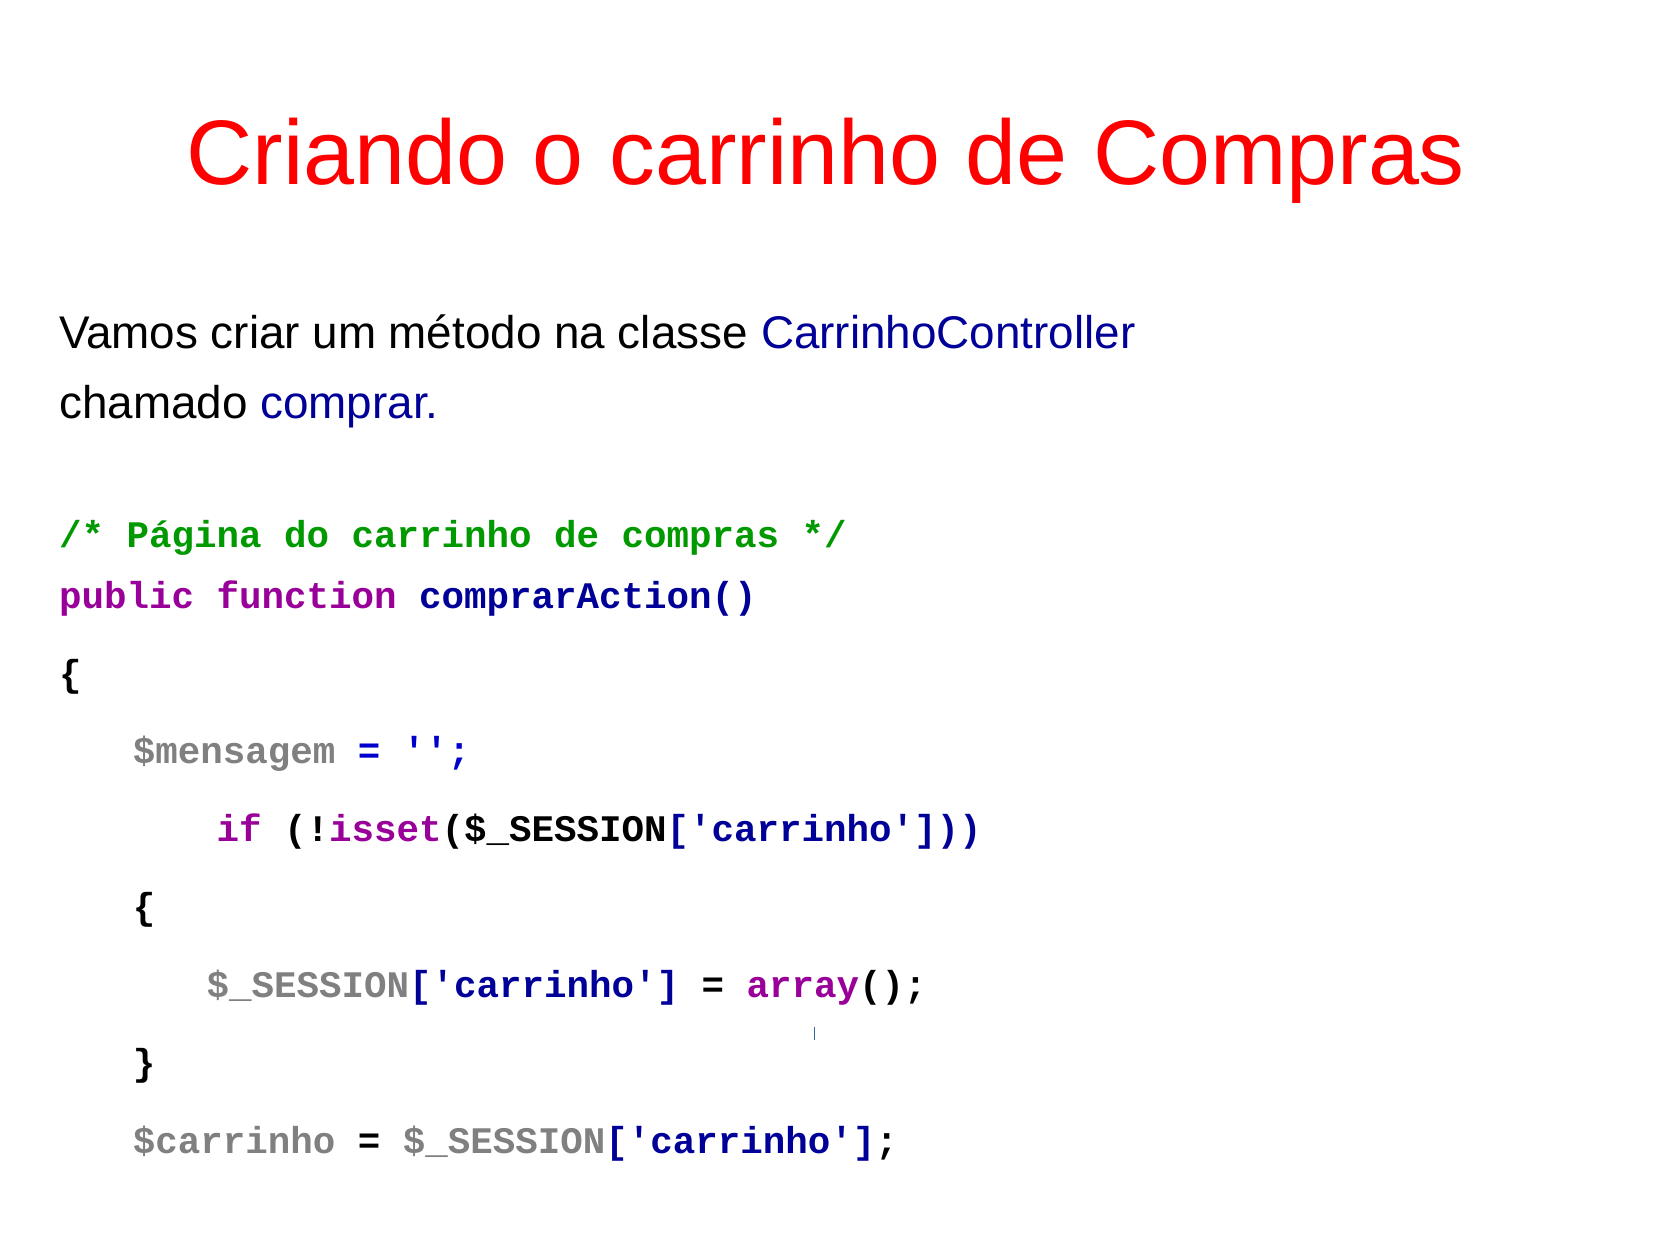

# Criando o carrinho de Compras
Vamos criar um método na classe CarrinhoController
chamado comprar.
/* Página do carrinho de compras */
public function comprarAction()
{
 	$mensagem = '';
 if (!isset($_SESSION['carrinho']))
 	{
 		$_SESSION['carrinho'] = array();
 	}
 	$carrinho = $_SESSION['carrinho'];